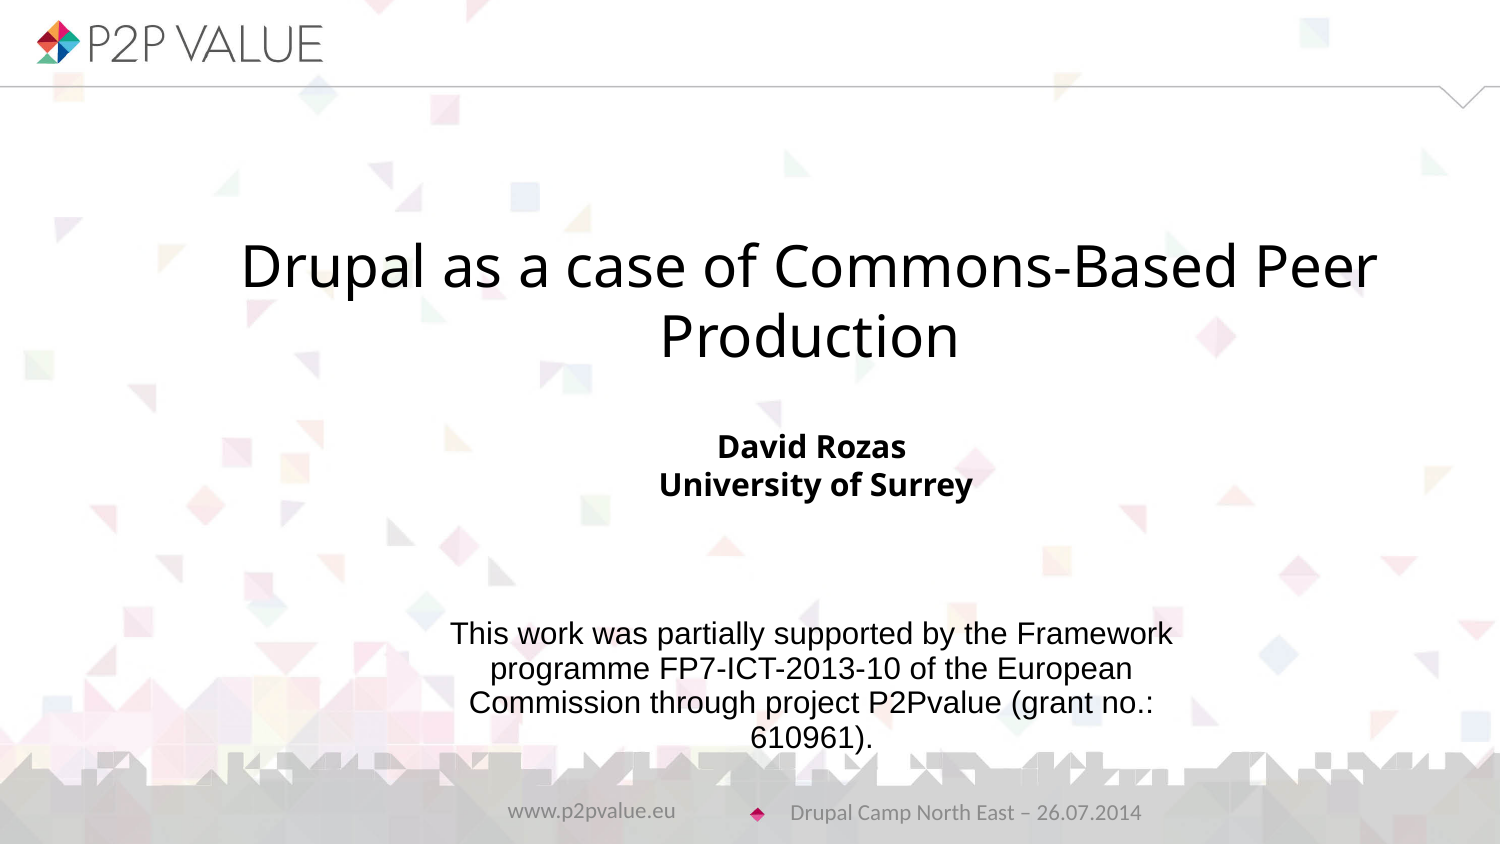

# Drupal as a case of Commons-Based Peer Production
David Rozas
University of Surrey
This work was partially supported by the Framework
programme FP7-ICT-2013-10 of the European Commission through project P2Pvalue (grant no.: 610961).
Drupal Camp North East – 26.07.2014
www.p2pvalue.eu